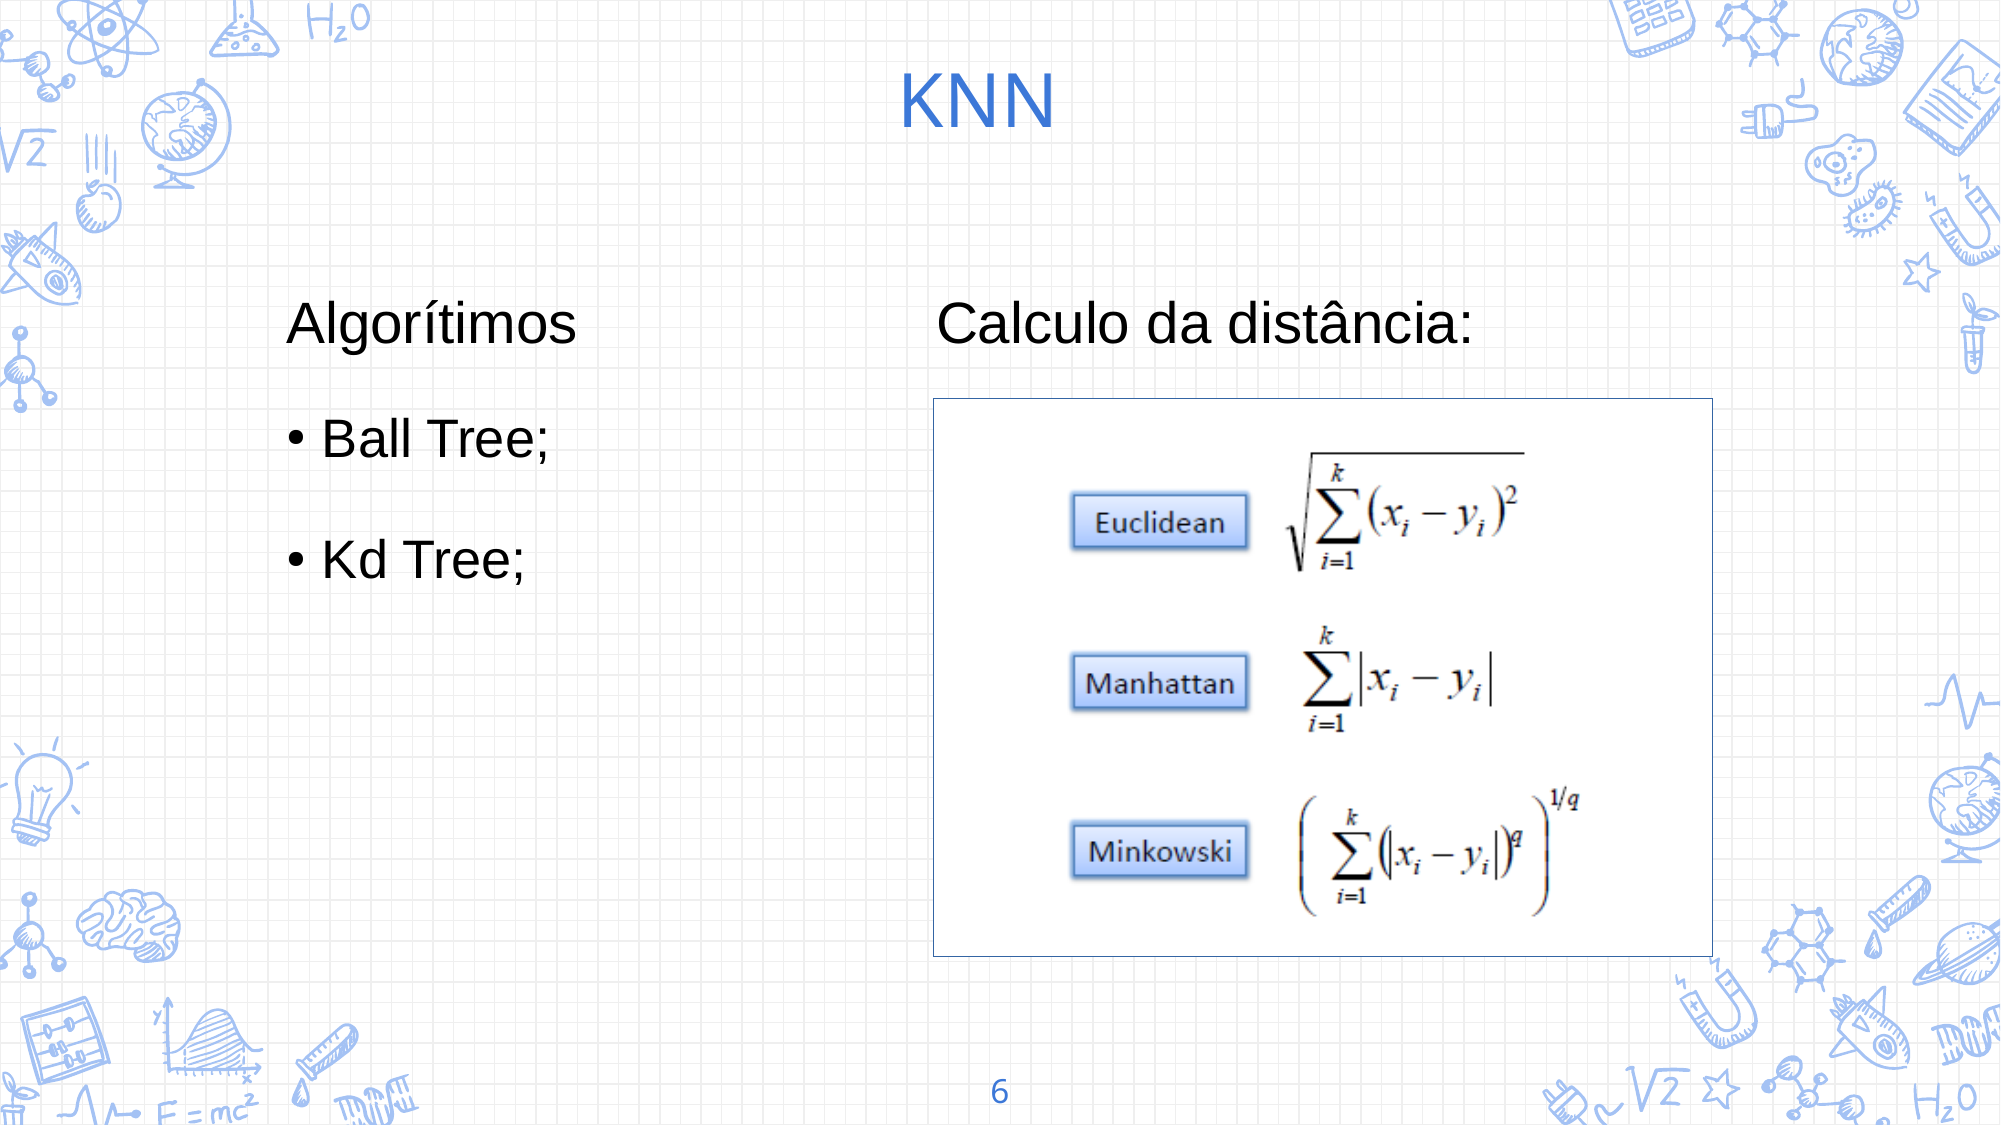

KNN
Algorítimos
Calculo da distância:
Ball Tree;
Kd Tree;